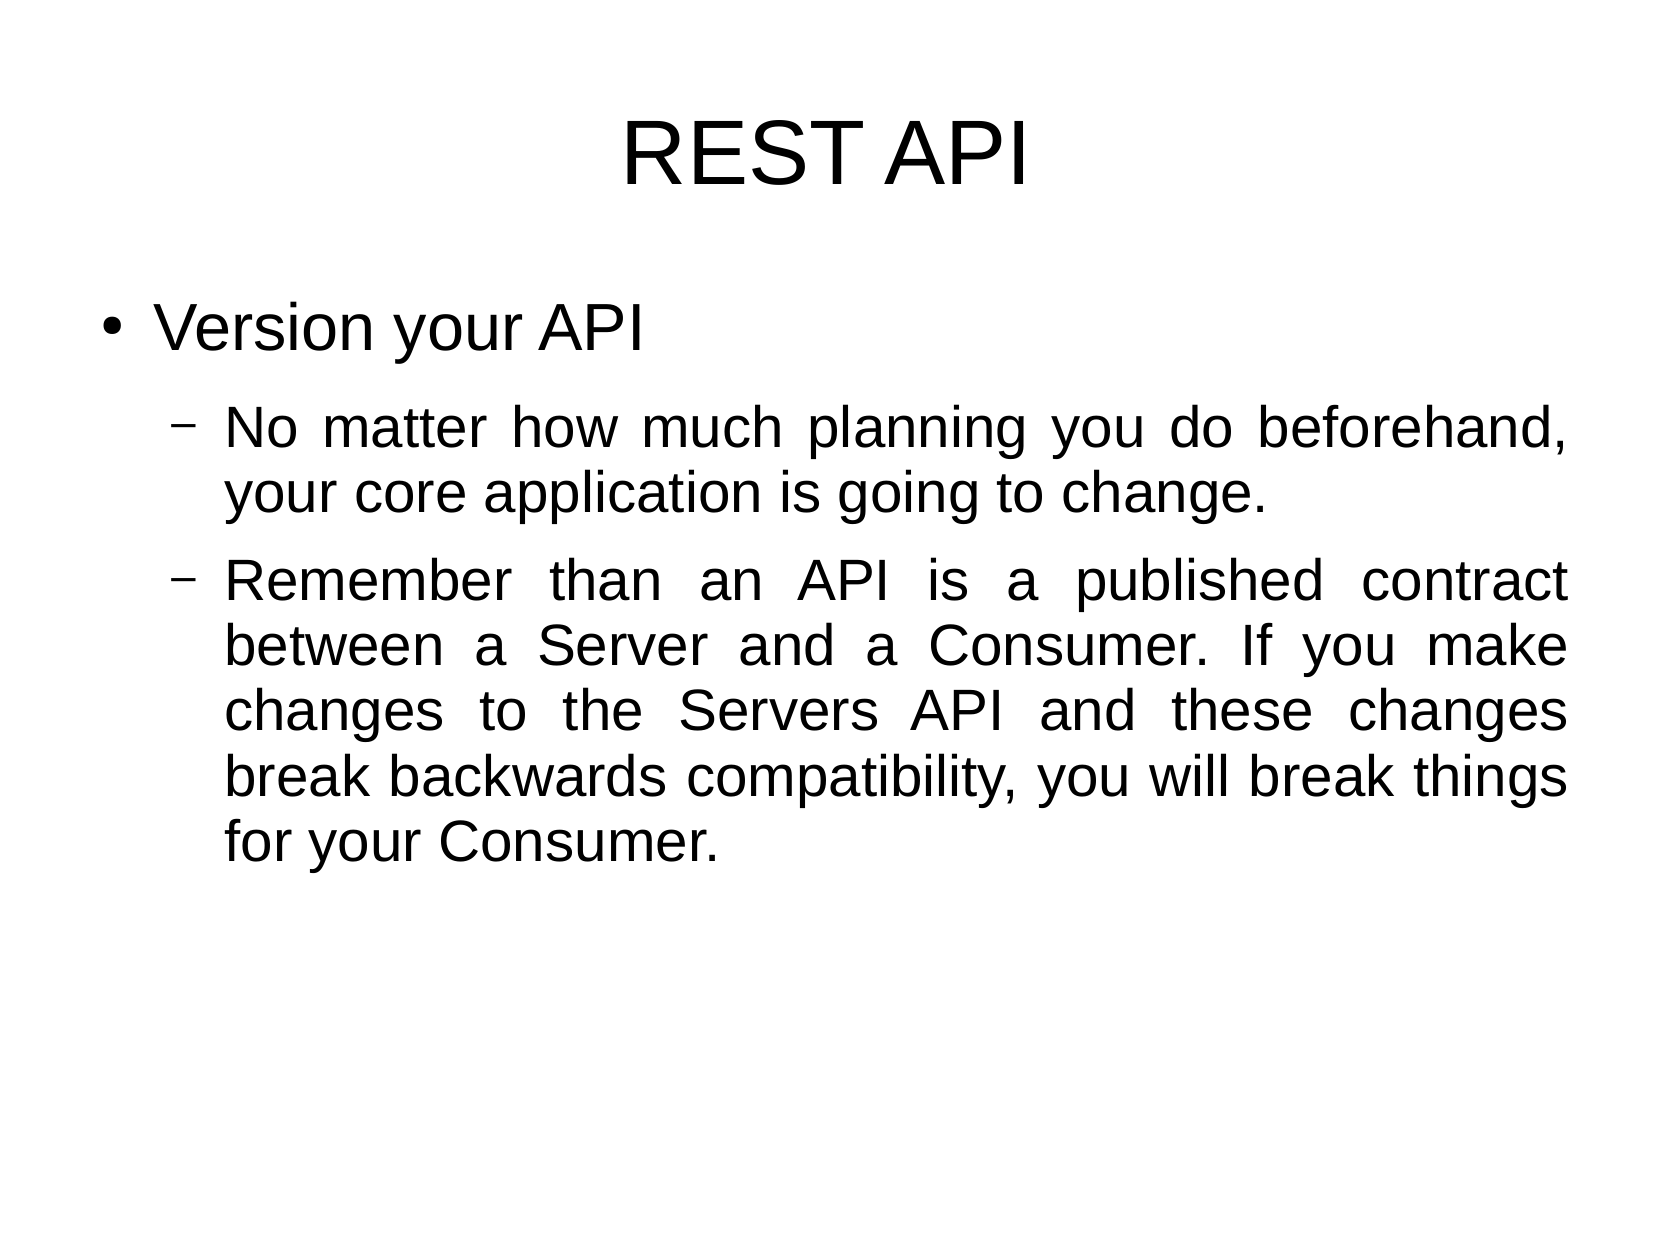

# REST API
Version your API
No matter how much planning you do beforehand, your core application is going to change.
Remember than an API is a published contract between a Server and a Consumer. If you make changes to the Servers API and these changes break backwards compatibility, you will break things for your Consumer.